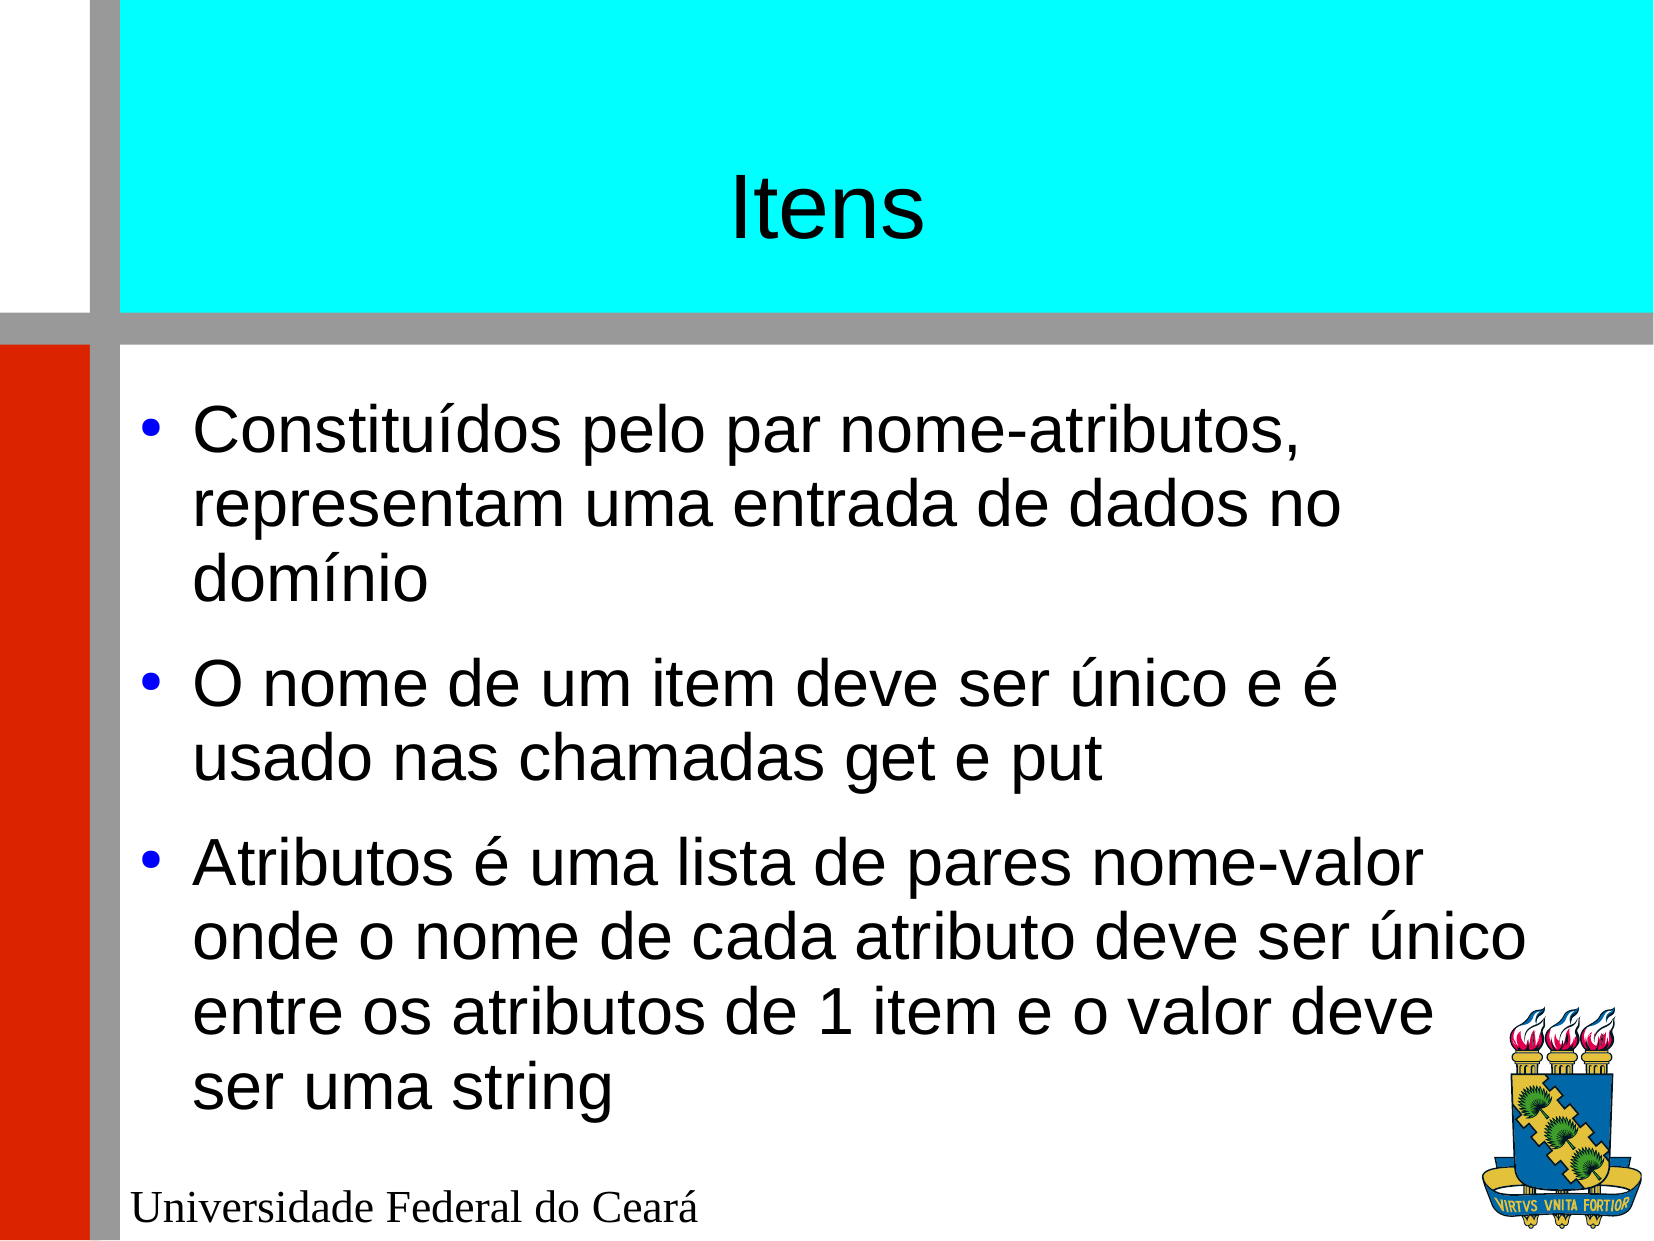

# Itens
Constituídos pelo par nome-atributos, representam uma entrada de dados no domínio
O nome de um item deve ser único e é usado nas chamadas get e put
Atributos é uma lista de pares nome-valor onde o nome de cada atributo deve ser único entre os atributos de 1 item e o valor deve ser uma string